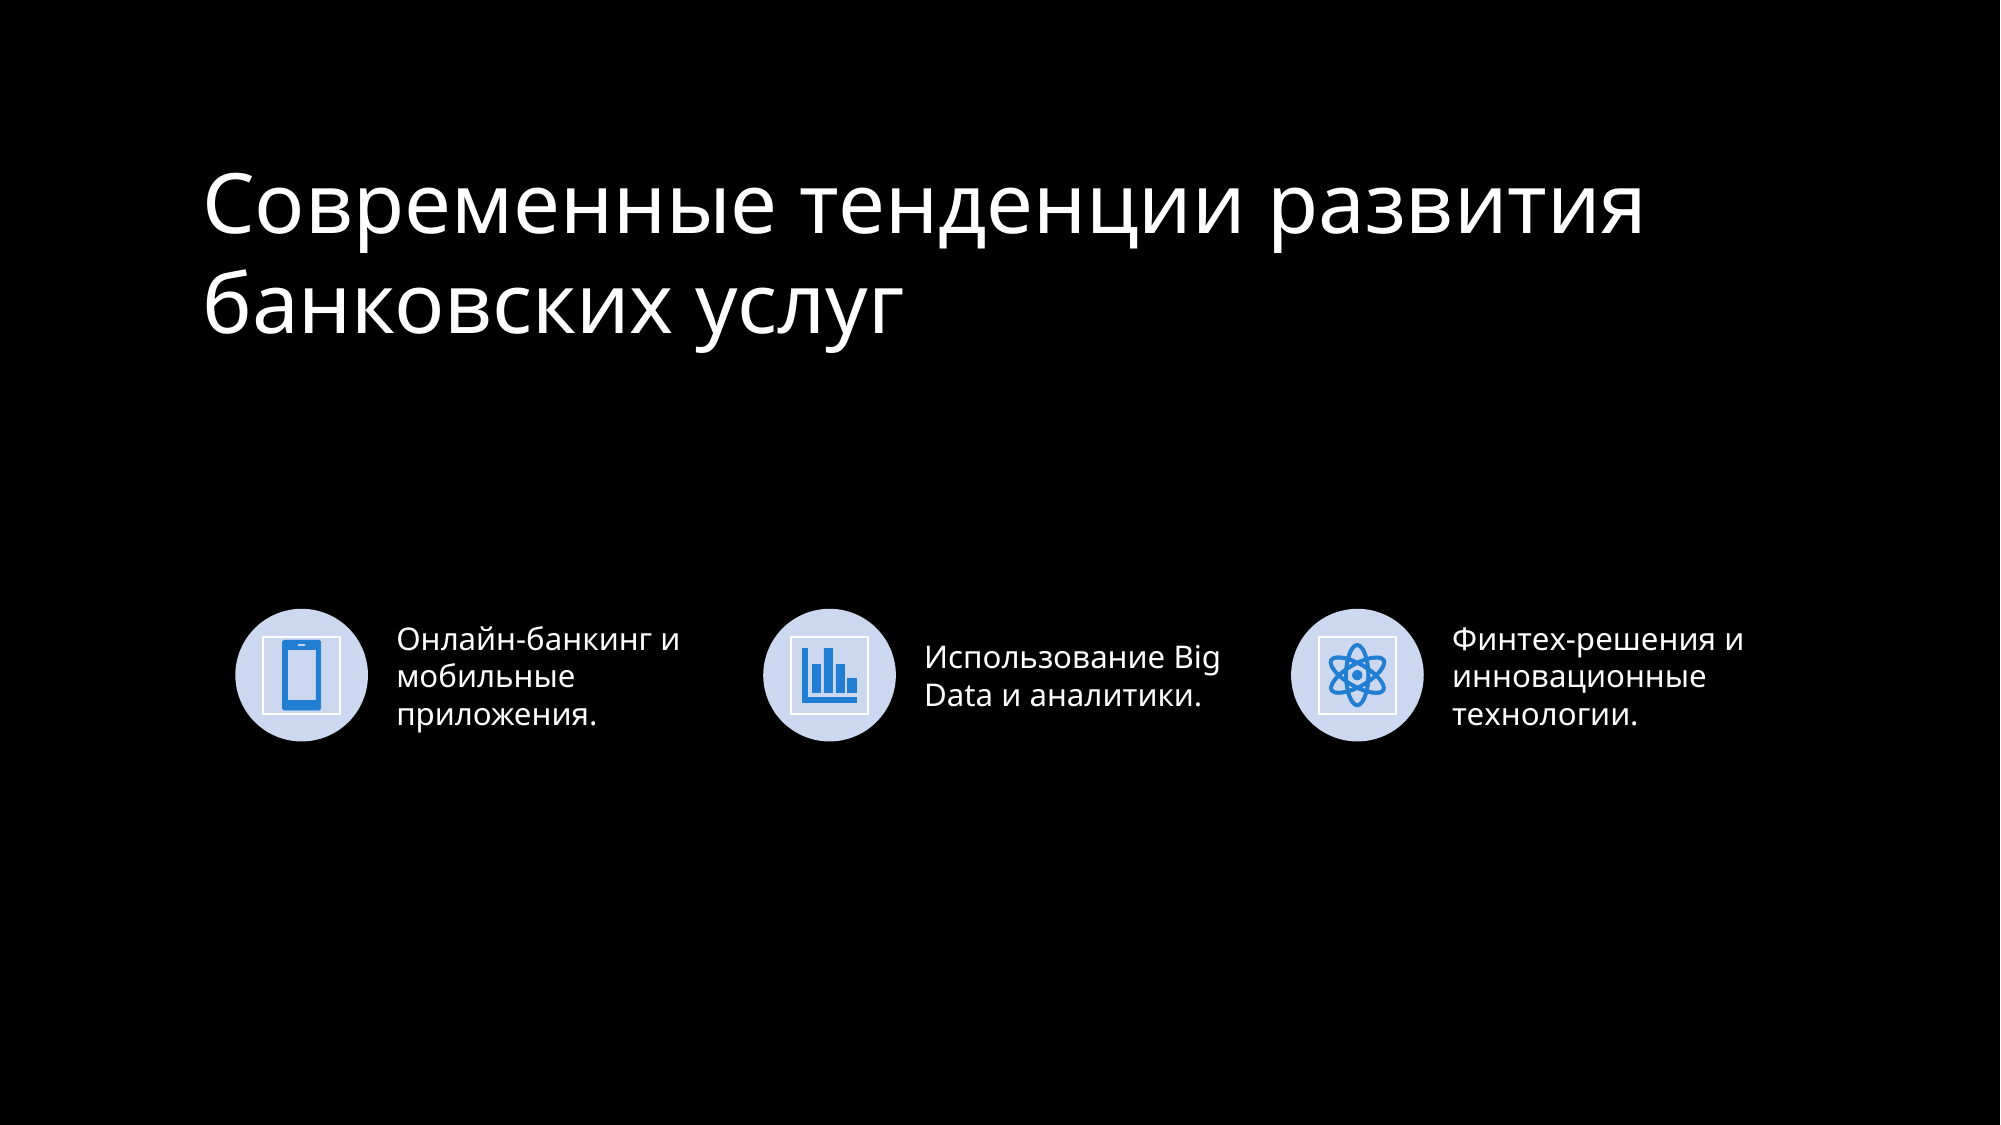

# Современные тенденции развития банковских услуг
Онлайн-банкинг и мобильные приложения.
Использование Big Data и аналитики.
Финтех-решения и инновационные технологии.